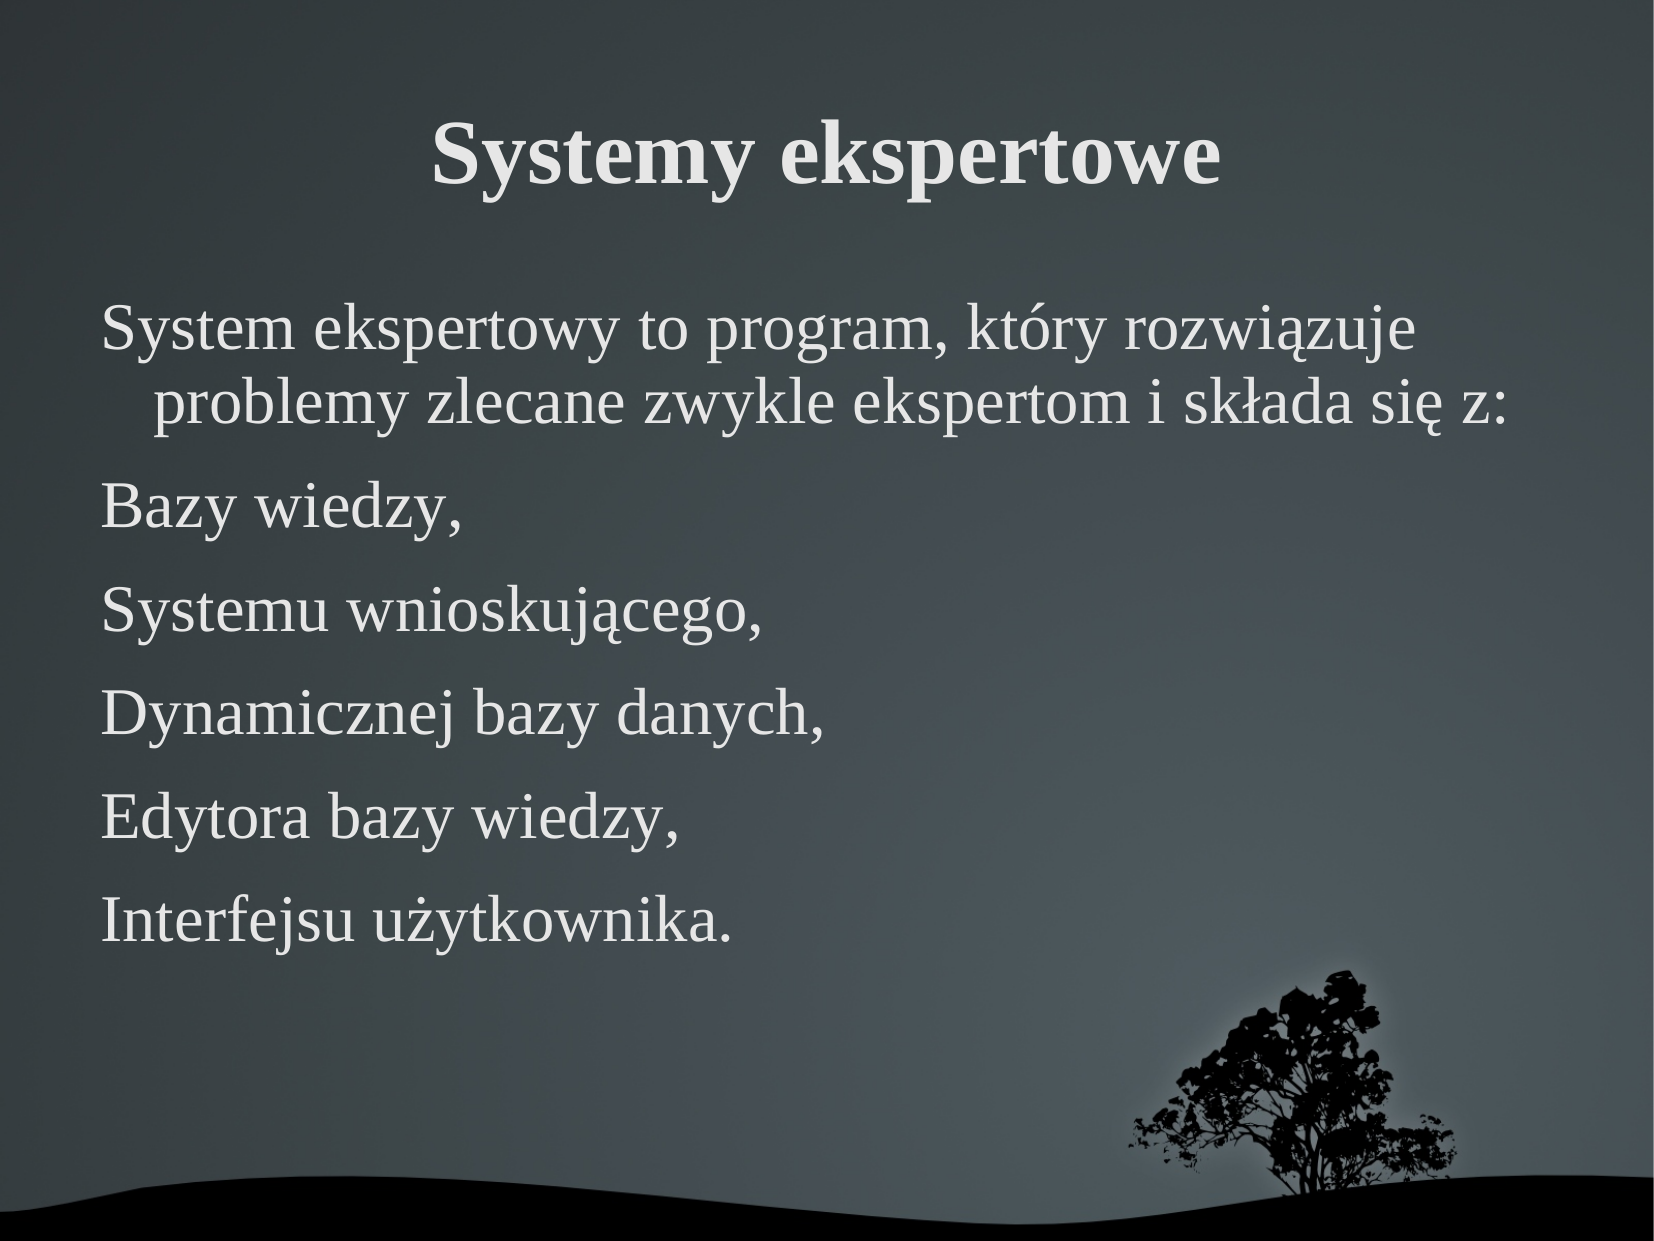

# Systemy ekspertowe
System ekspertowy to program, który rozwiązuje problemy zlecane zwykle ekspertom i składa się z:
Bazy wiedzy,
Systemu wnioskującego,
Dynamicznej bazy danych,
Edytora bazy wiedzy,
Interfejsu użytkownika.